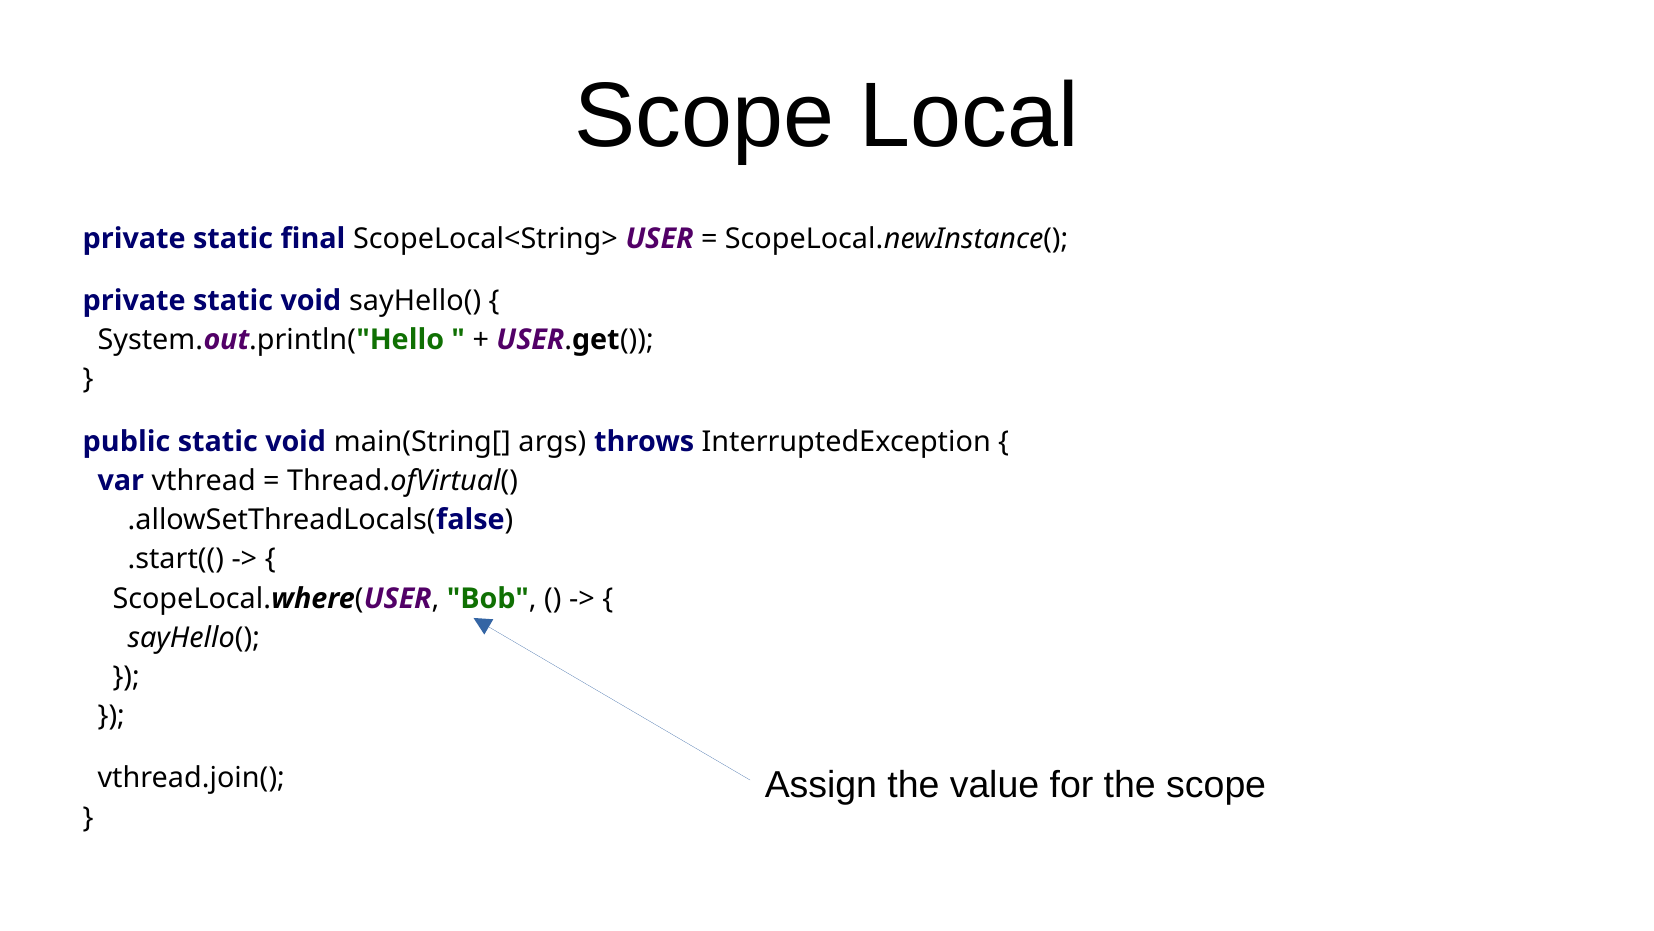

# Scope Local
private static final ScopeLocal<String> USER = ScopeLocal.newInstance();
private static void sayHello() {
 System.out.println("Hello " + USER.get());
}
public static void main(String[] args) throws InterruptedException {
 var vthread = Thread.ofVirtual()
 .allowSetThreadLocals(false)
 .start(() -> {
 ScopeLocal.where(USER, "Bob", () -> {
 sayHello();
 });
 });
 vthread.join();
}
Assign the value for the scope